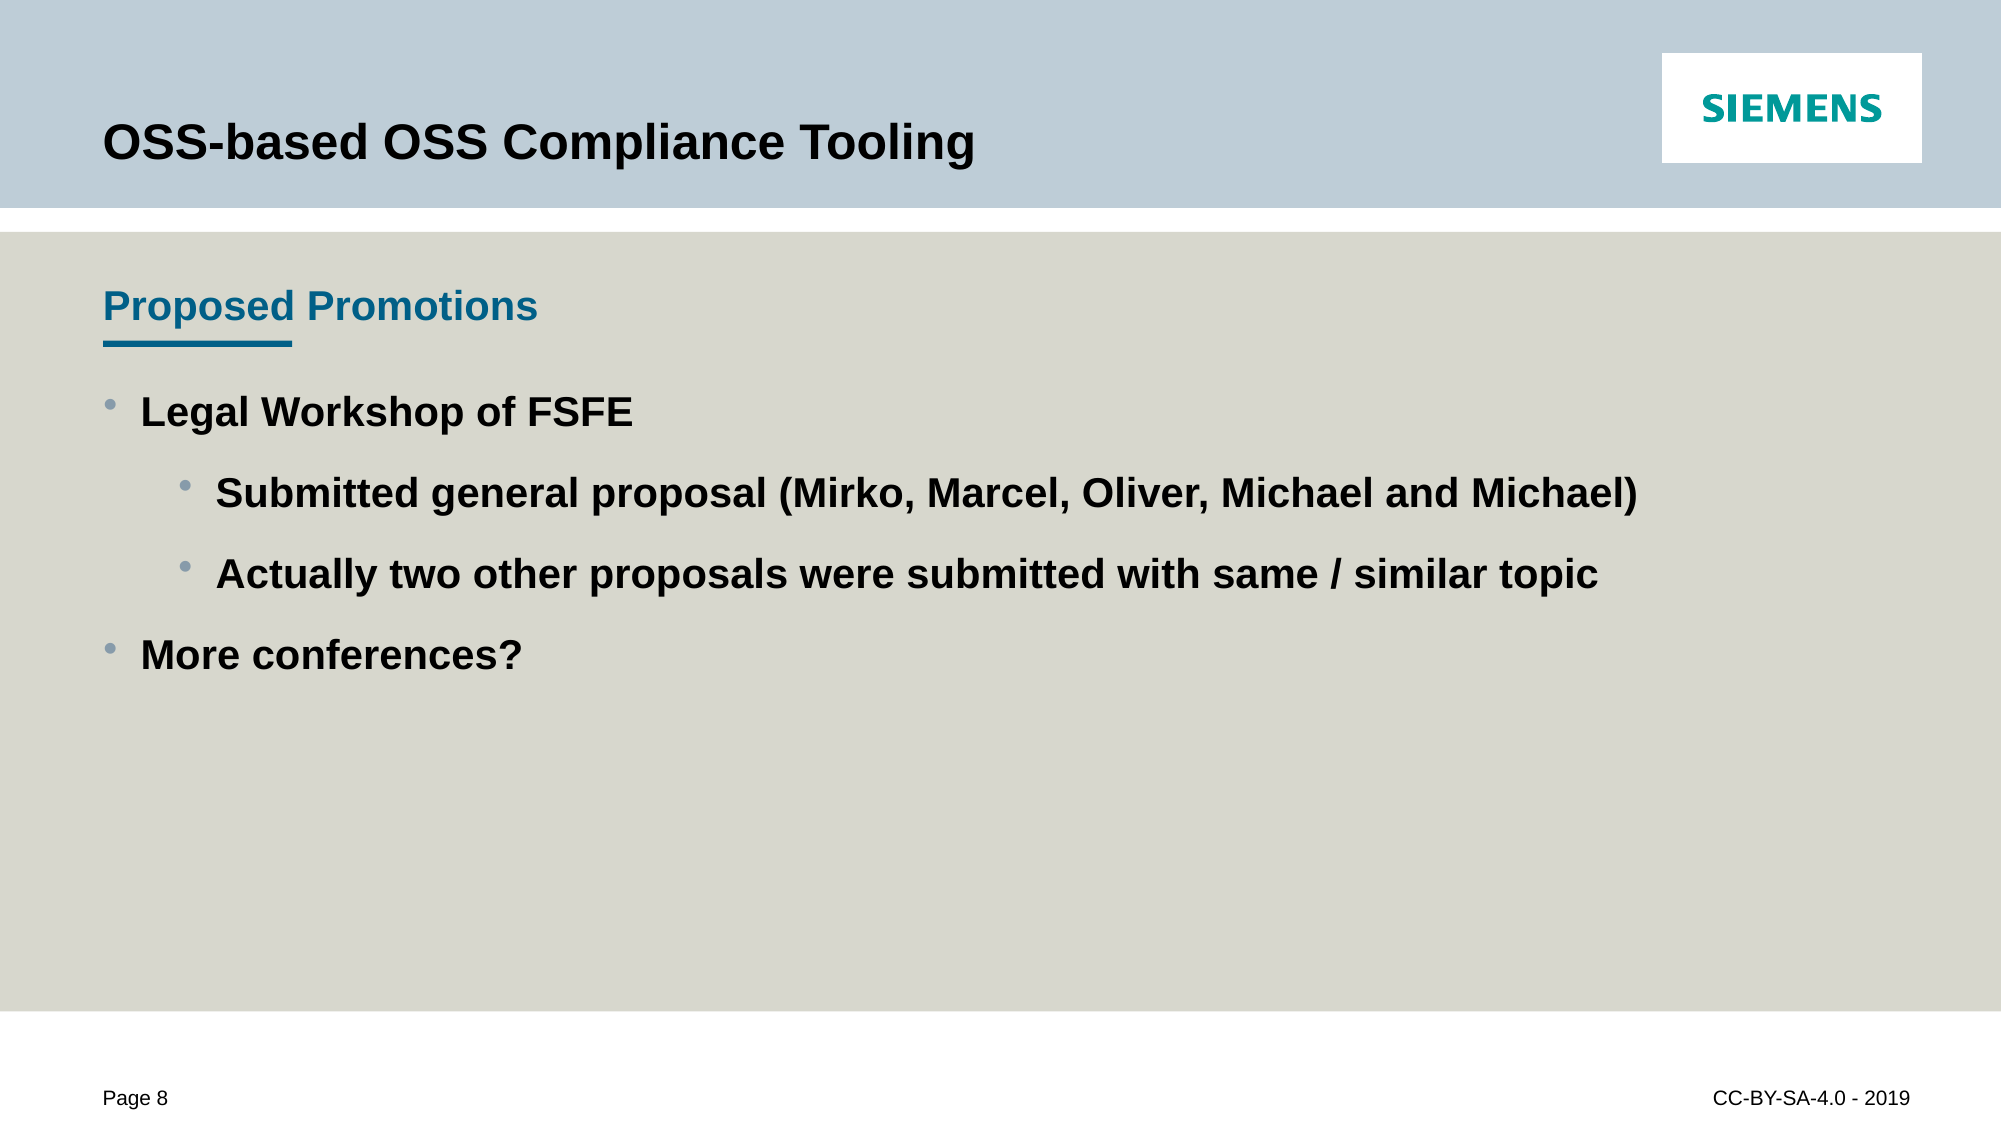

# OSS-based OSS Compliance Tooling
Proposed Promotions
Legal Workshop of FSFE
Submitted general proposal (Mirko, Marcel, Oliver, Michael and Michael)
Actually two other proposals were submitted with same / similar topic
More conferences?